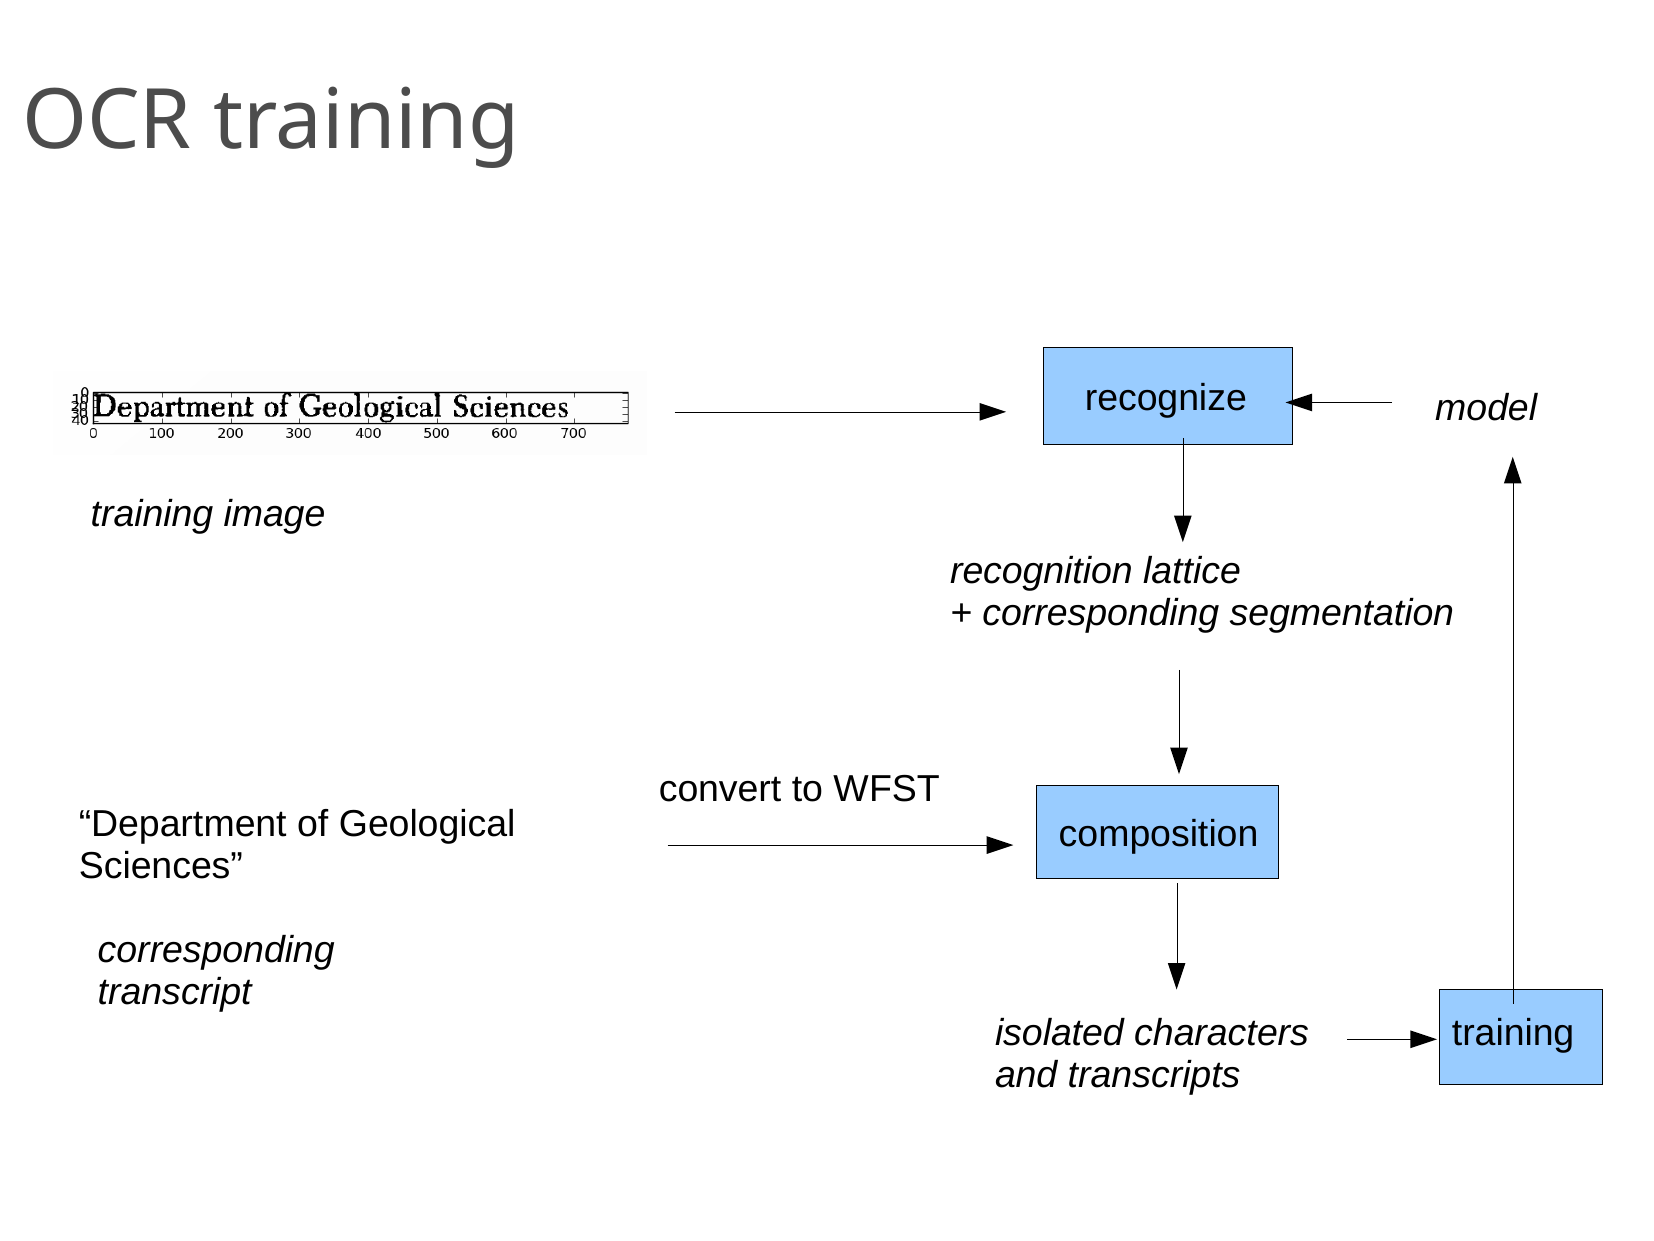

# OCR training
recognize
model
training image
recognition lattice
+ corresponding segmentation
convert to WFST
“Department of Geological Sciences”
composition
corresponding transcript
isolated characters
and transcripts
training